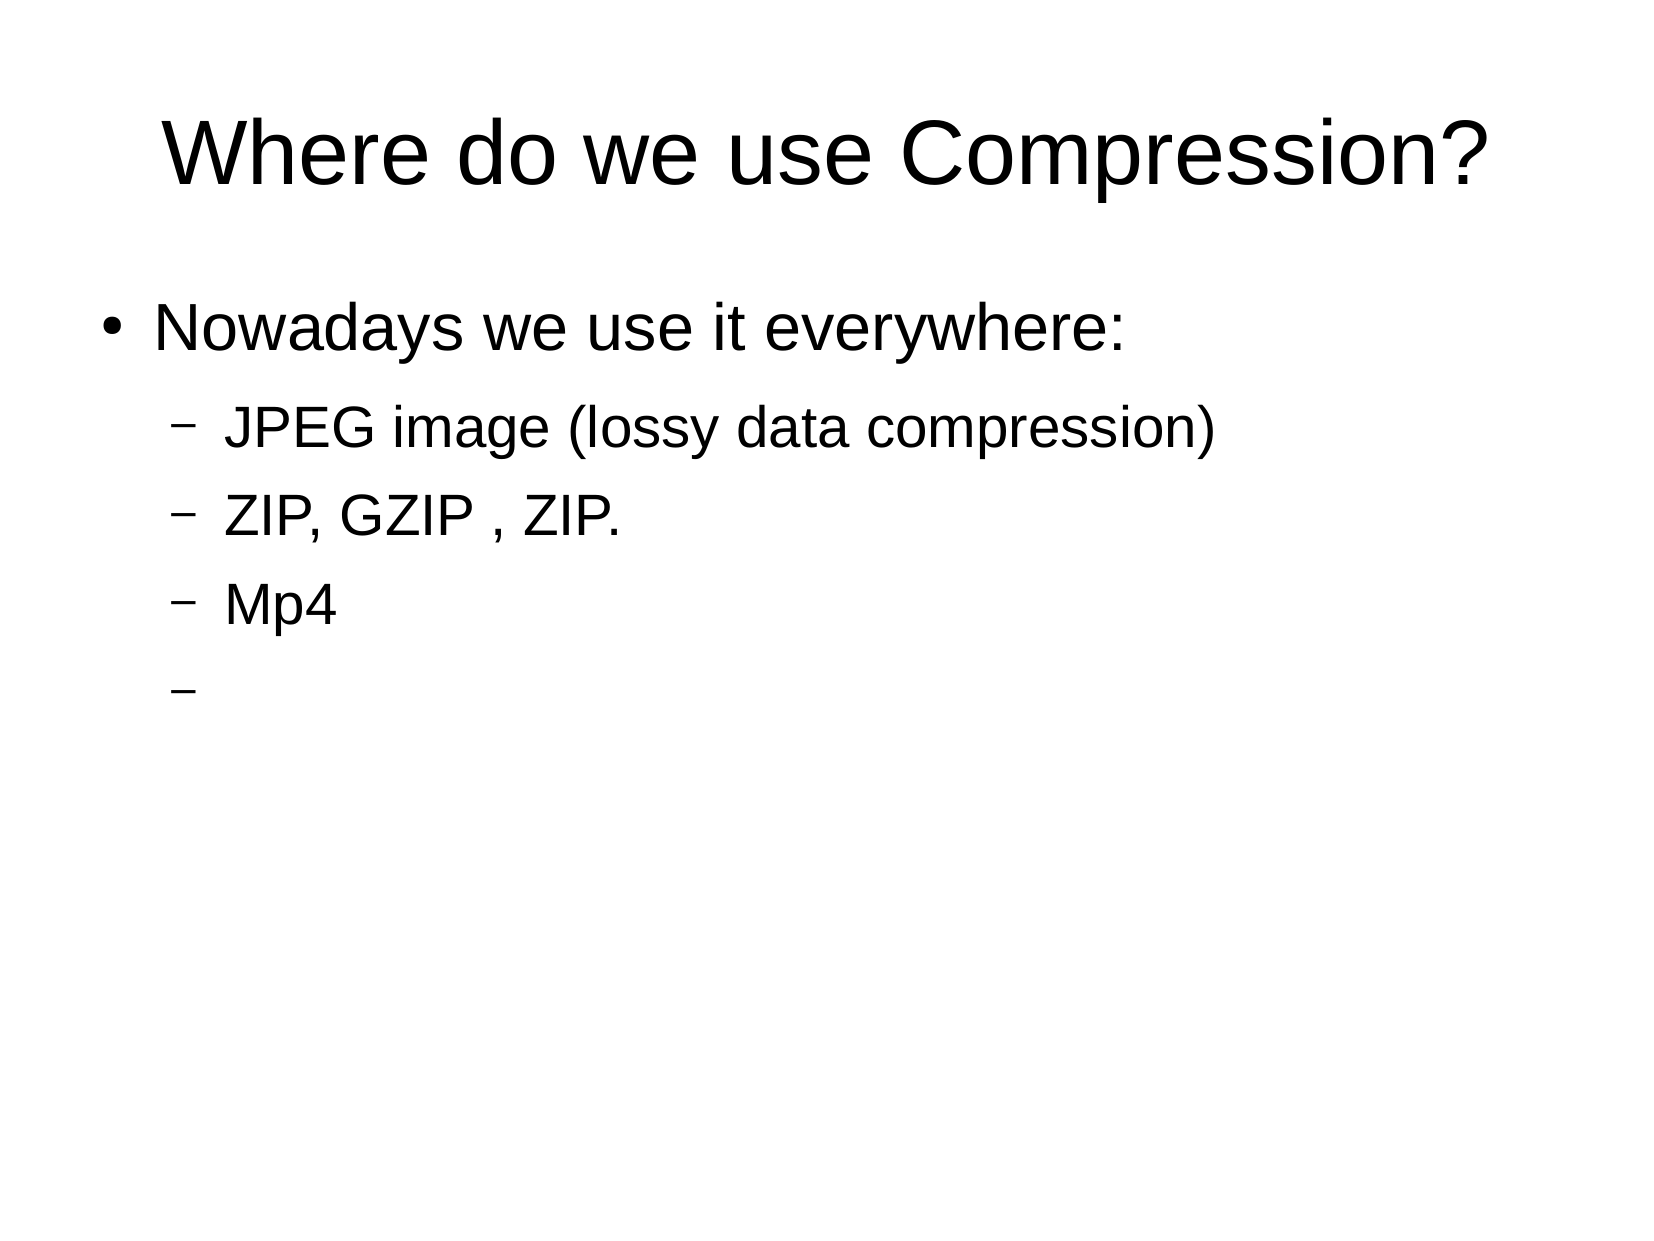

# Where do we use Compression?
Nowadays we use it everywhere:
JPEG image (lossy data compression)
ZIP, GZIP , ZIP.
Mp4